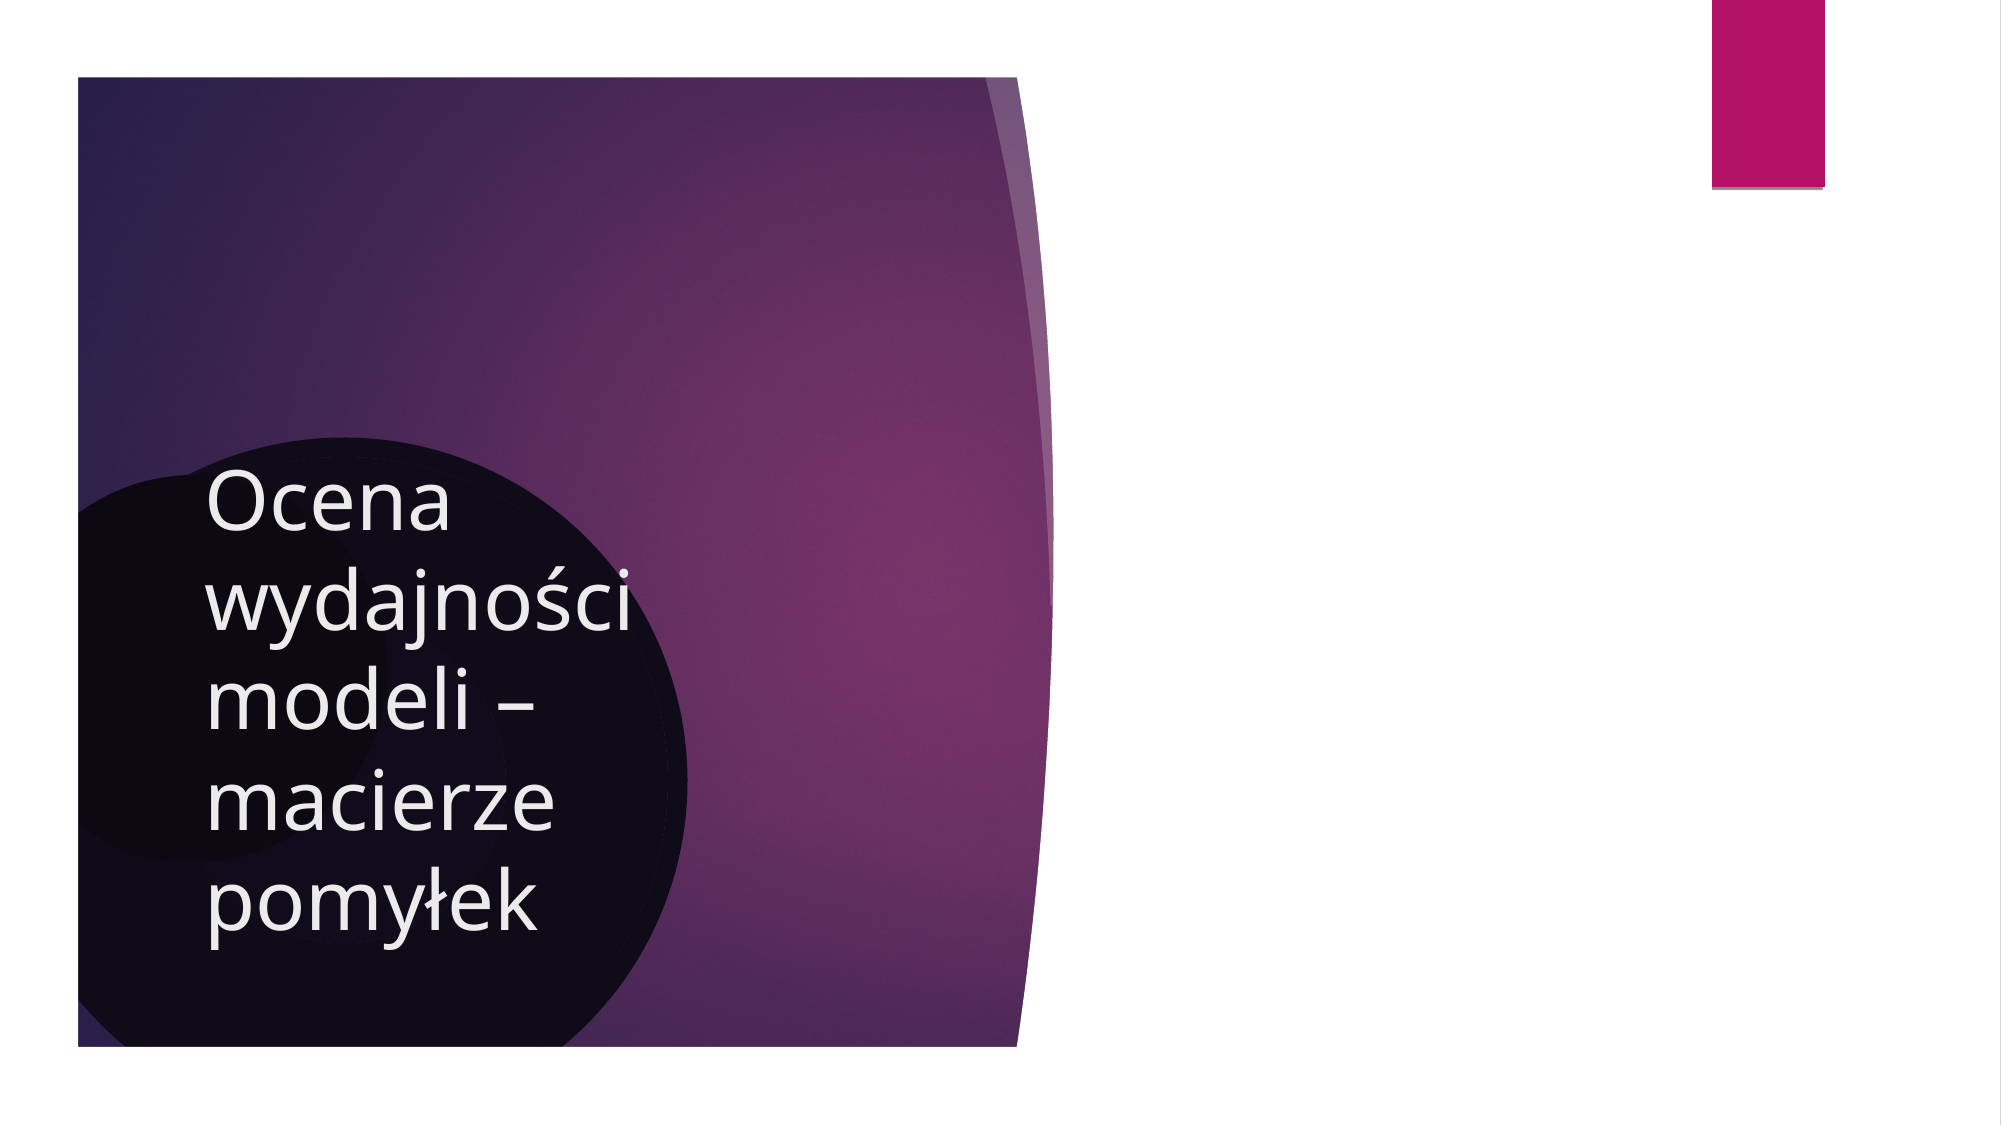

# Ocena wydajności modeli – macierze pomyłek